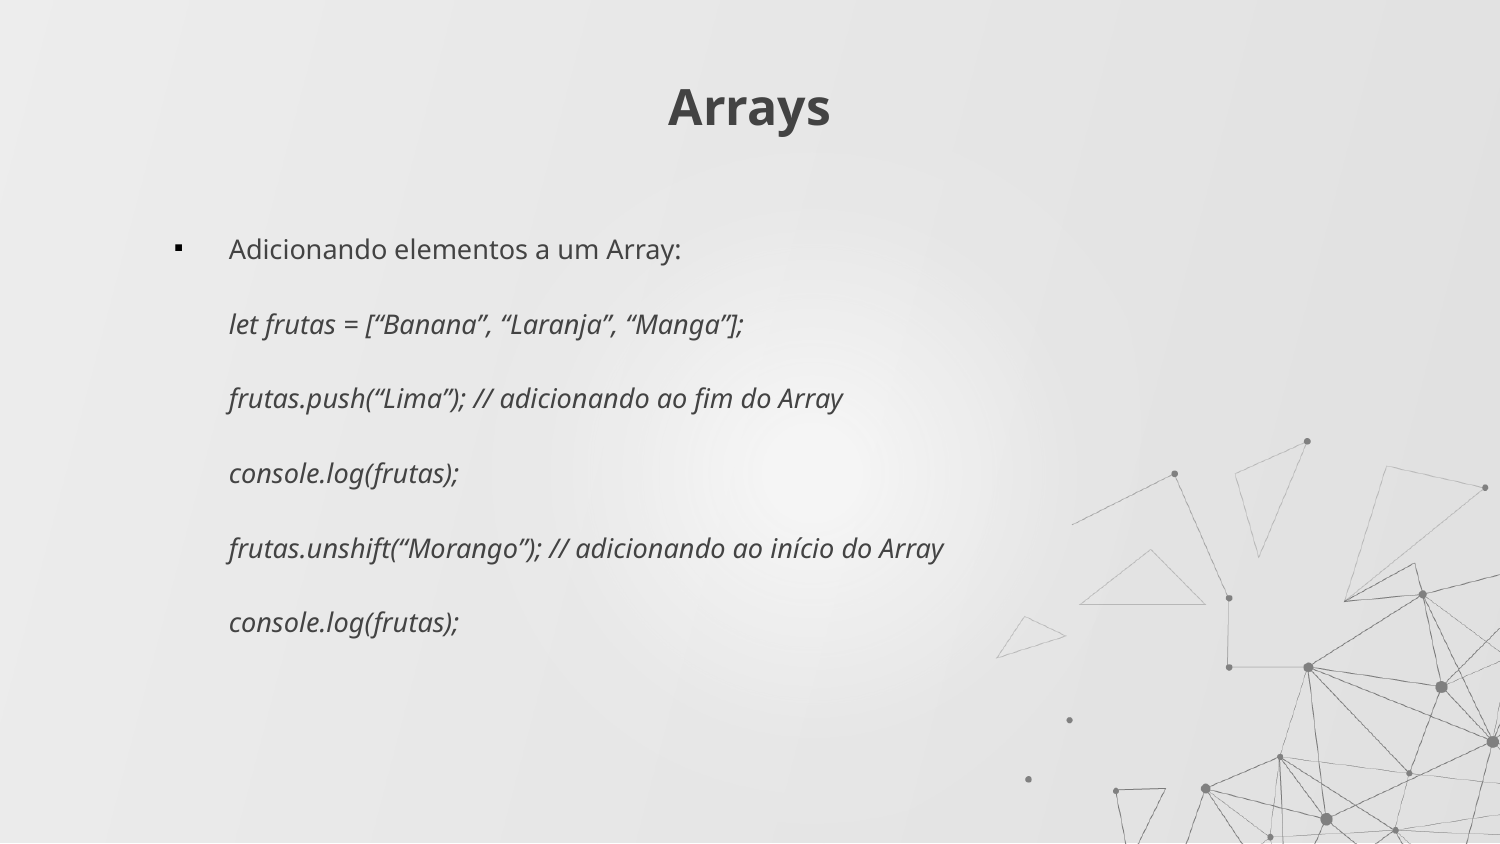

Arrays
# Adicionando elementos a um Array:
let frutas = [“Banana”, “Laranja”, “Manga”];
frutas.push(“Lima”); // adicionando ao fim do Array
console.log(frutas);
frutas.unshift(“Morango”); // adicionando ao início do Array
console.log(frutas);